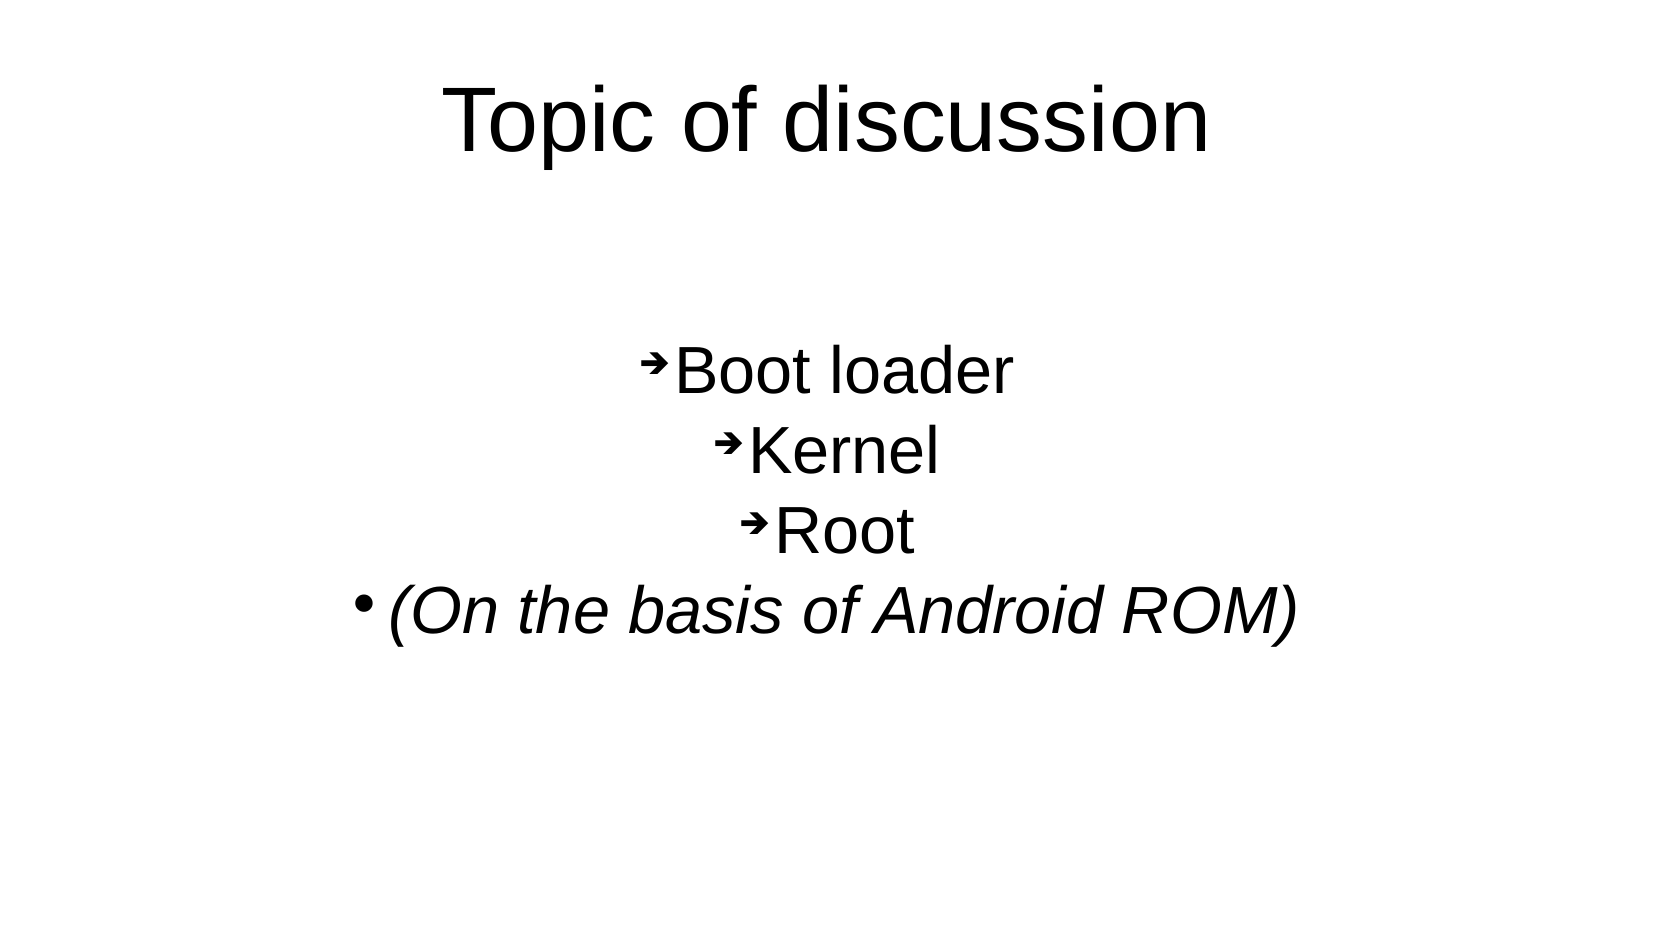

Topic of discussion
Boot loader
Kernel
Root
(On the basis of Android ROM)